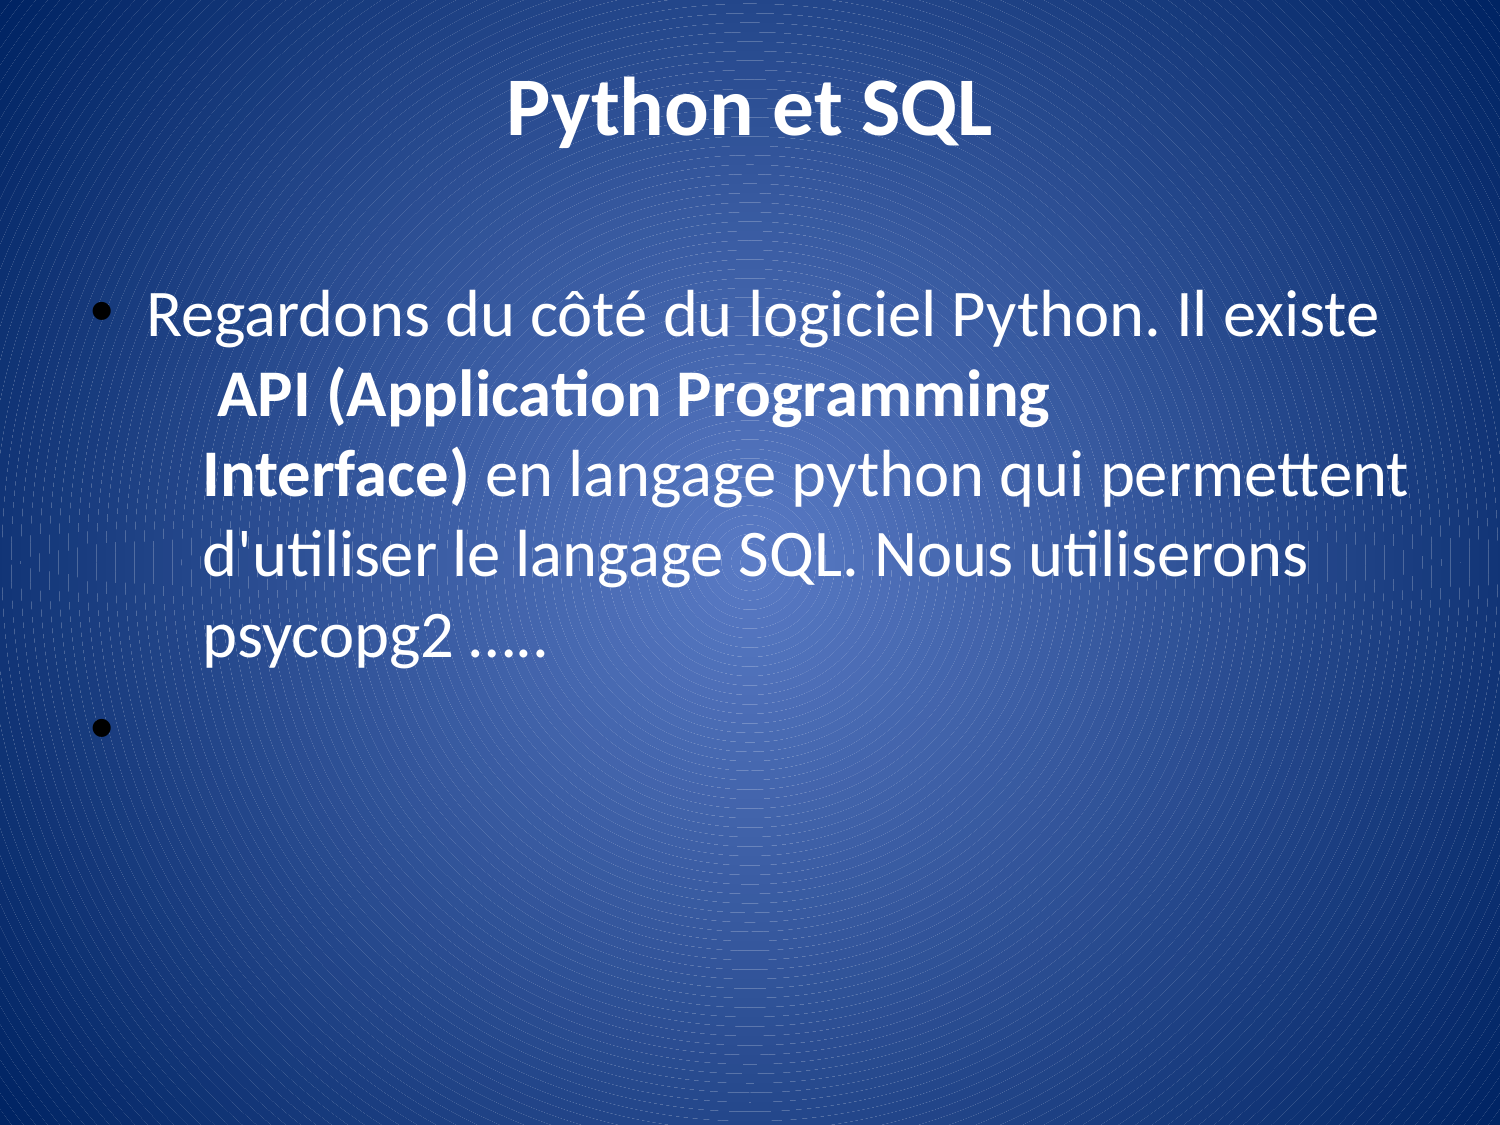

# Python et SQL
Regardons du côté du logiciel Python. Il existe  API (Application Programming Interface) en langage python qui permettent d'utiliser le langage SQL. Nous utiliserons psycopg2 …..